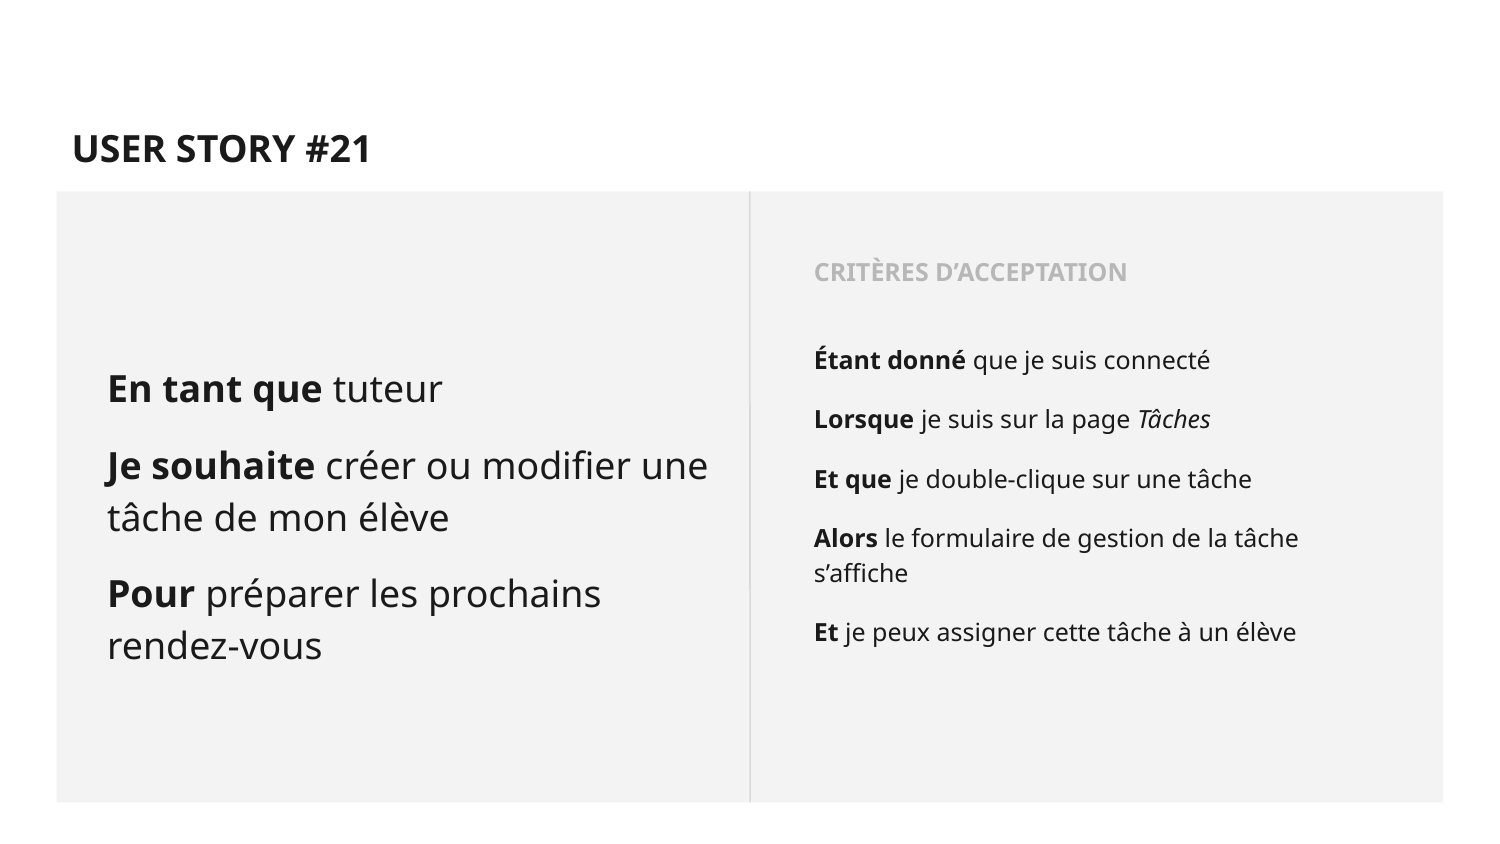

# USER STORY #21
CRITÈRES D’ACCEPTATION
Étant donné que je suis connecté
Lorsque je suis sur la page Tâches
Et que je double-clique sur une tâche
Alors le formulaire de gestion de la tâche s’affiche
Et je peux assigner cette tâche à un élève
En tant que tuteur
Je souhaite créer ou modifier une tâche de mon élève
Pour préparer les prochains rendez-vous